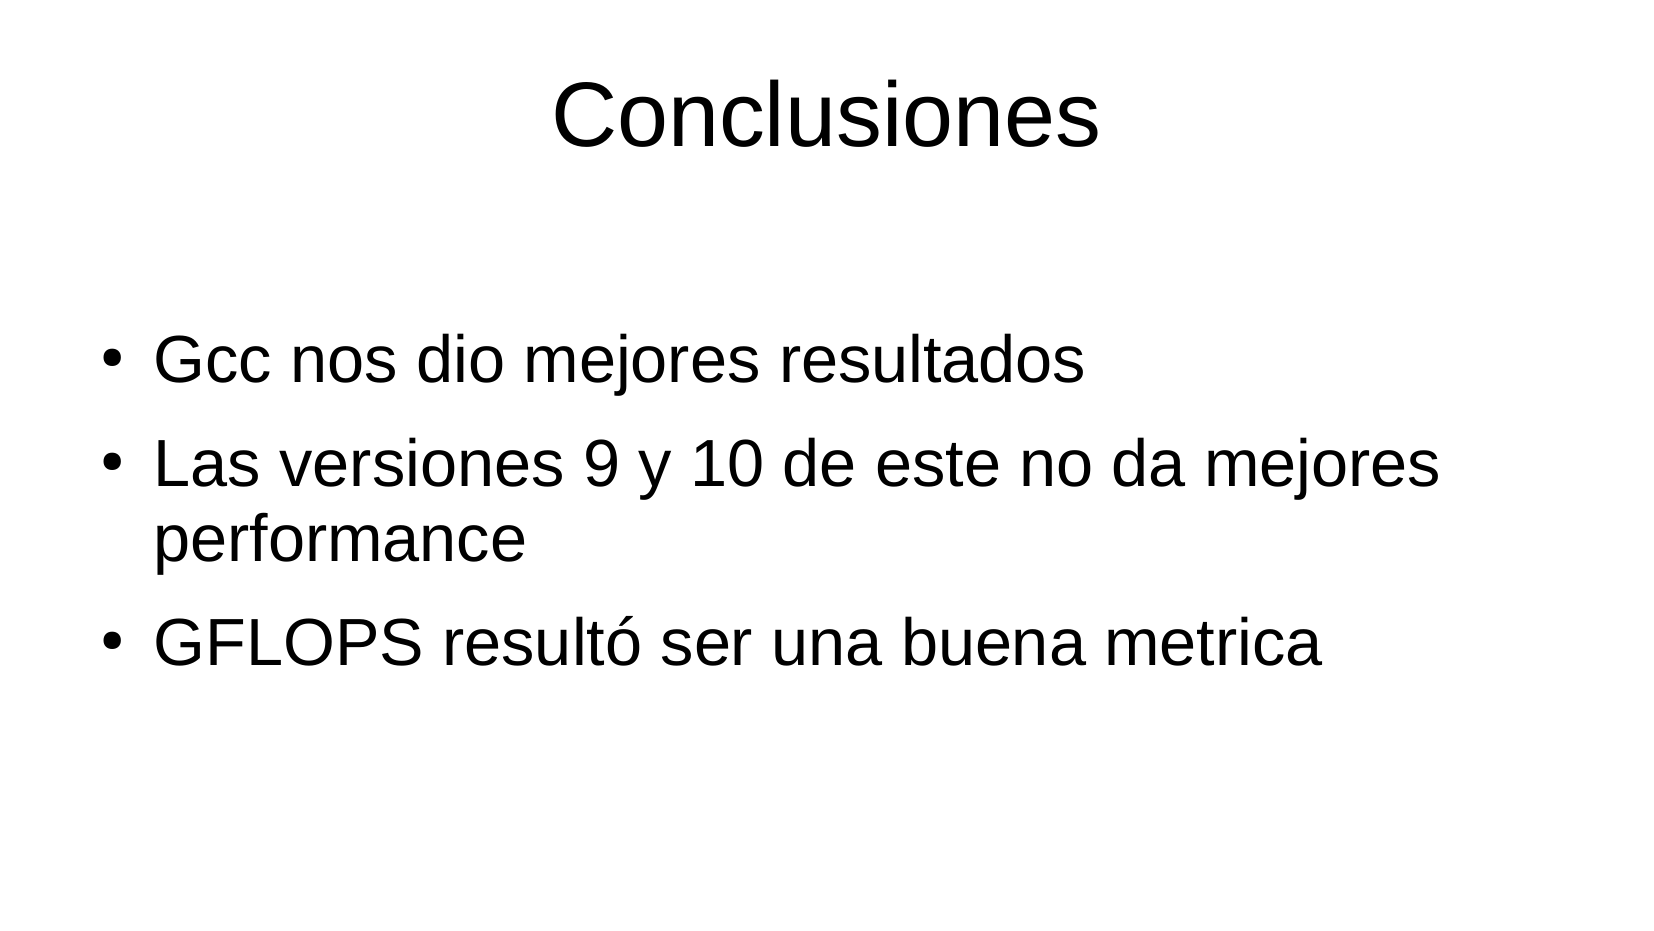

# Conclusiones
Gcc nos dio mejores resultados
Las versiones 9 y 10 de este no da mejores performance
GFLOPS resultó ser una buena metrica